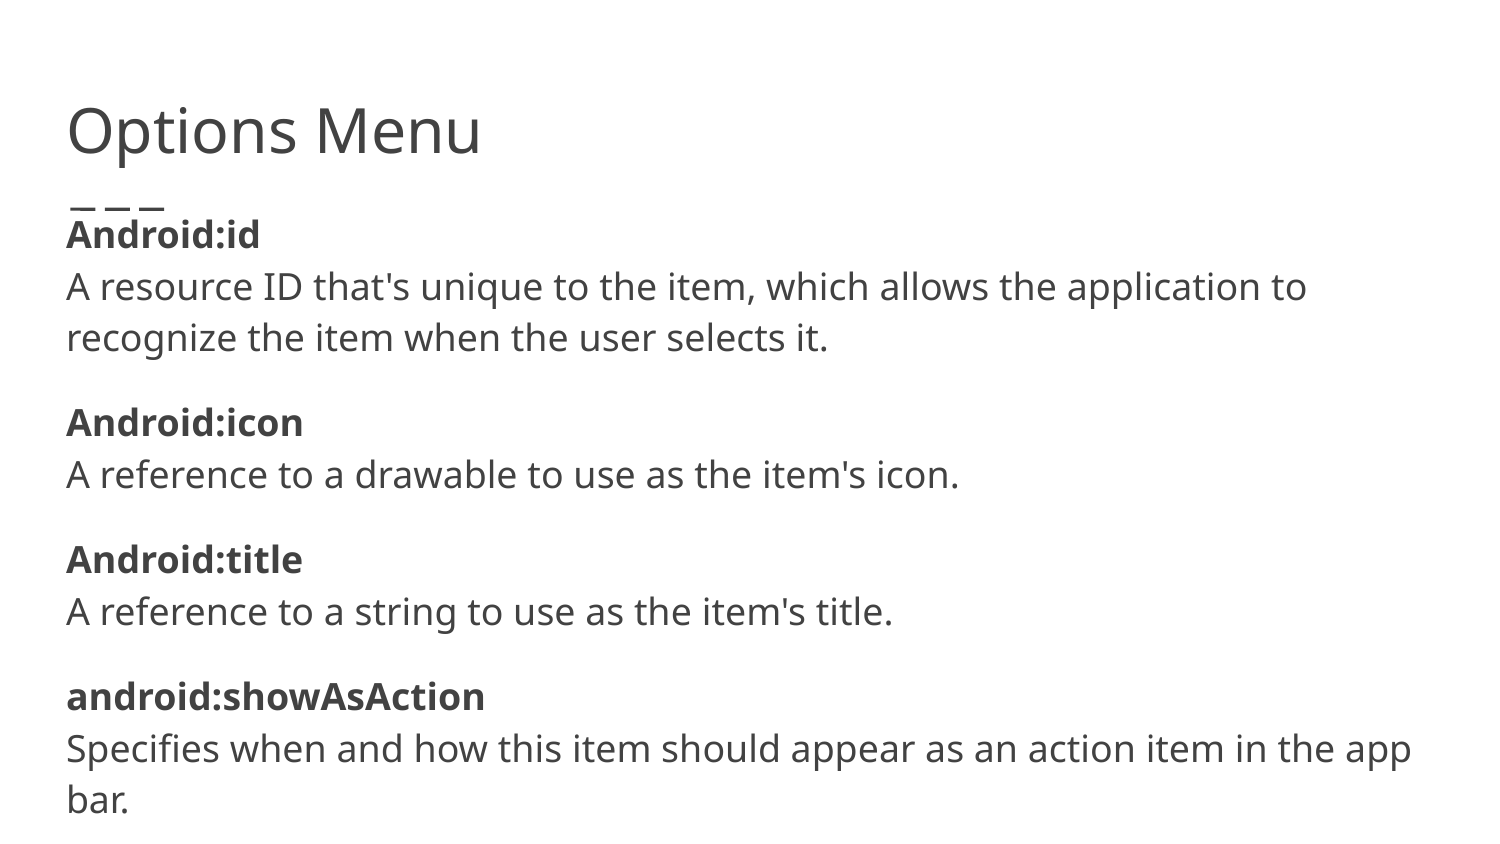

# Options Menu
Android:id
A resource ID that's unique to the item, which allows the application to recognize the item when the user selects it.
Android:icon
A reference to a drawable to use as the item's icon.
Android:title
A reference to a string to use as the item's title.
android:showAsAction
Specifies when and how this item should appear as an action item in the app bar.